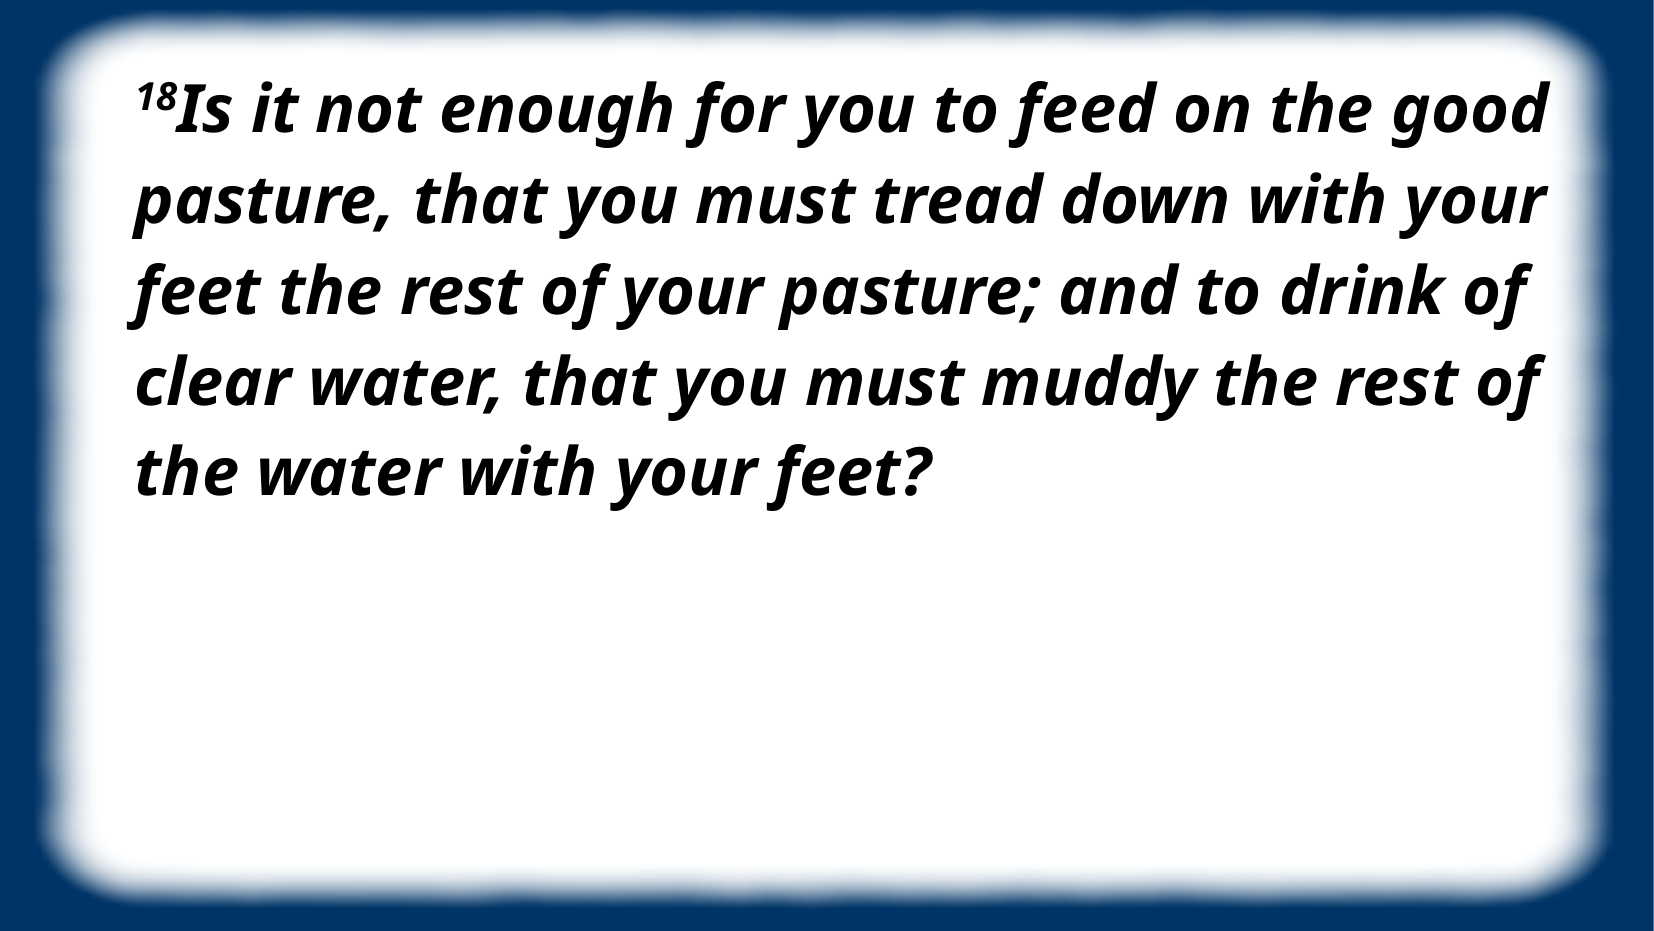

18Is it not enough for you to feed on the good pasture, that you must tread down with your feet the rest of your pasture; and to drink of clear water, that you must muddy the rest of the water with your feet?